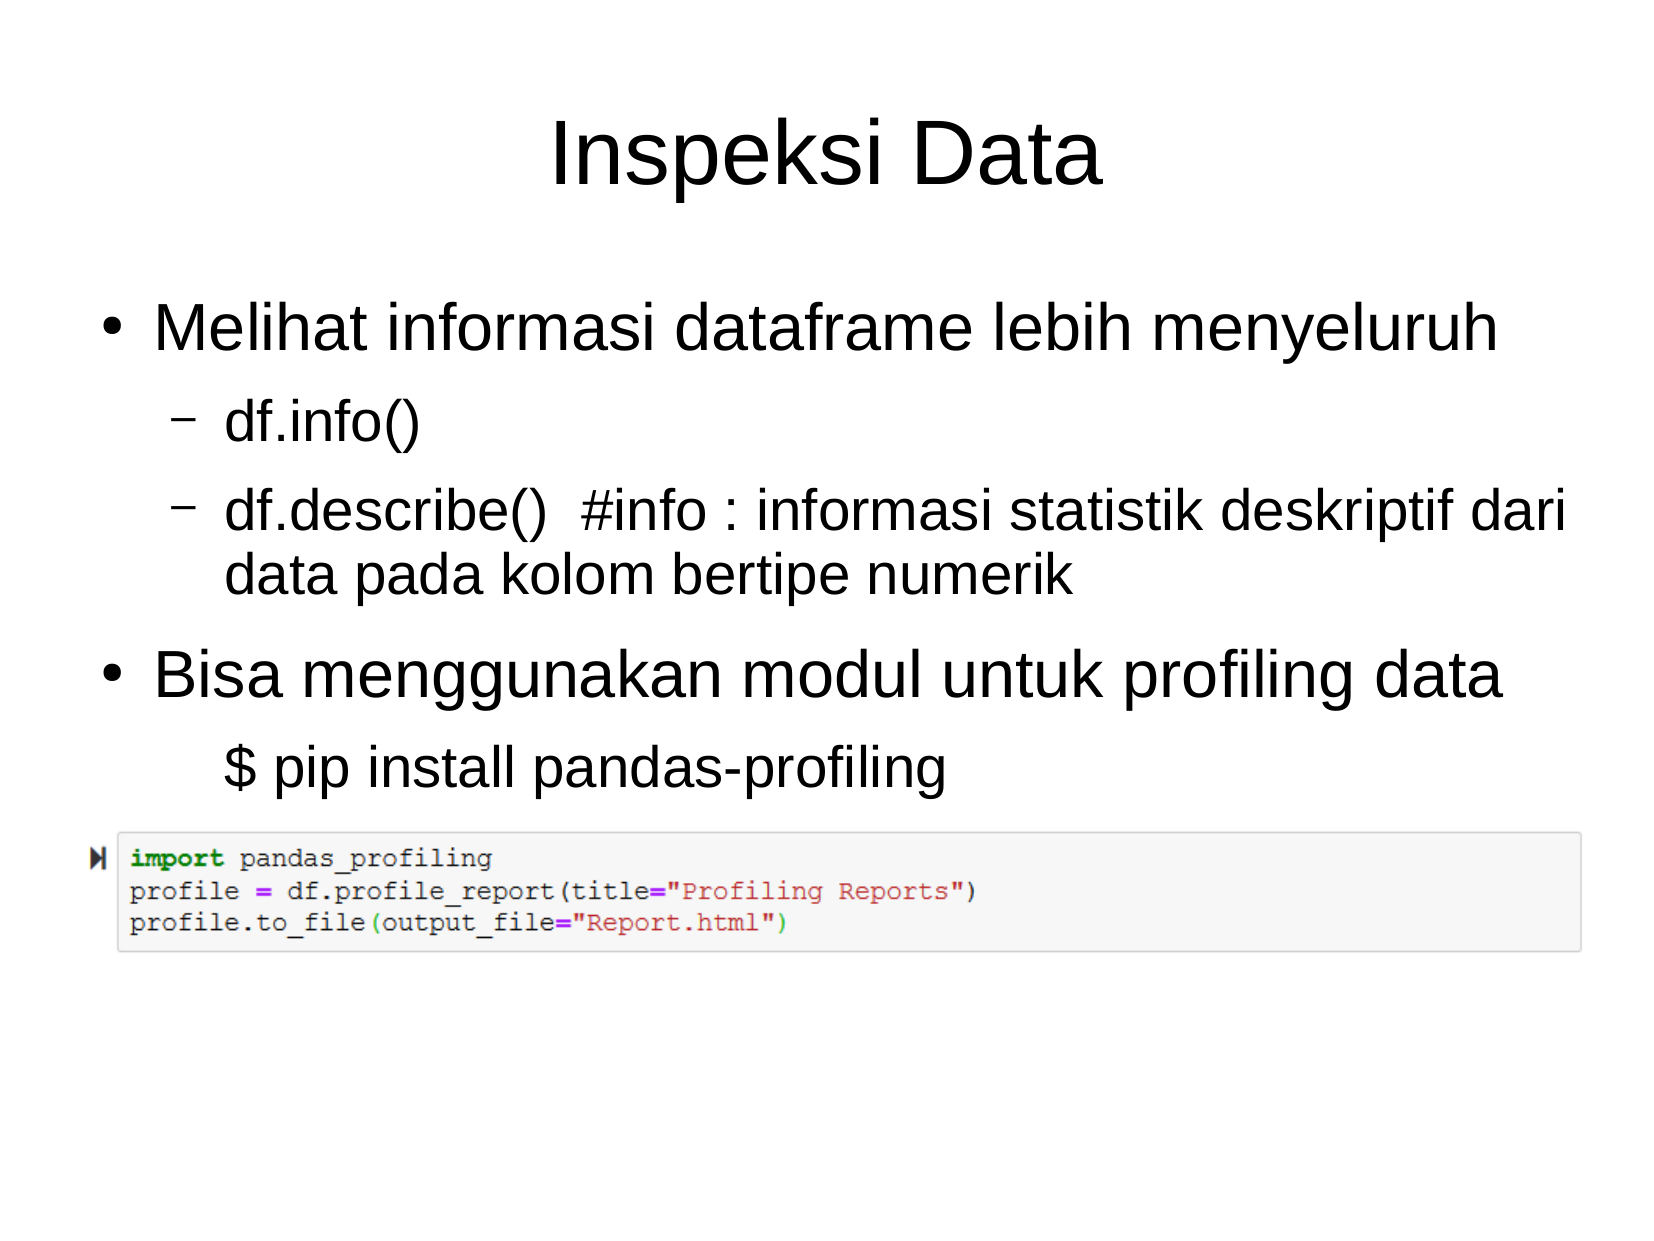

# Inspeksi Data
Melihat informasi dataframe lebih menyeluruh
df.info()
df.describe() #info : informasi statistik deskriptif dari data pada kolom bertipe numerik
Bisa menggunakan modul untuk profiling data
$ pip install pandas-profiling